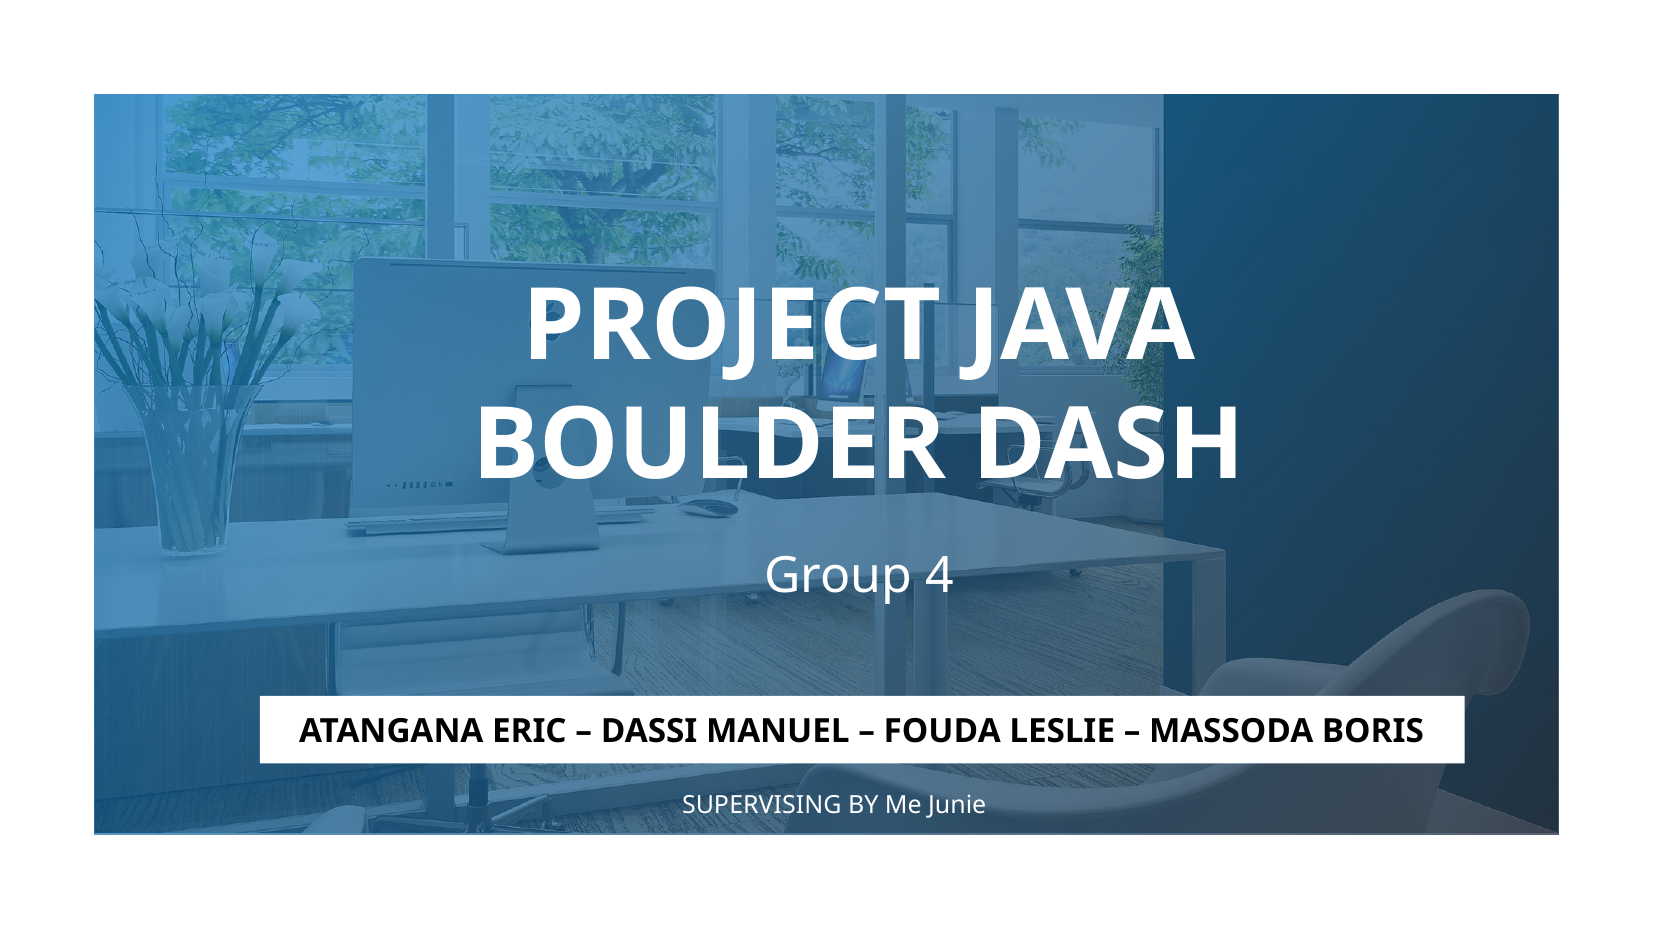

PROJECT JAVA
BOULDER DASH
Group 4
ATANGANA ERIC – DASSI MANUEL – FOUDA LESLIE – MASSODA BORIS
SUPERVISING BY Me Junie